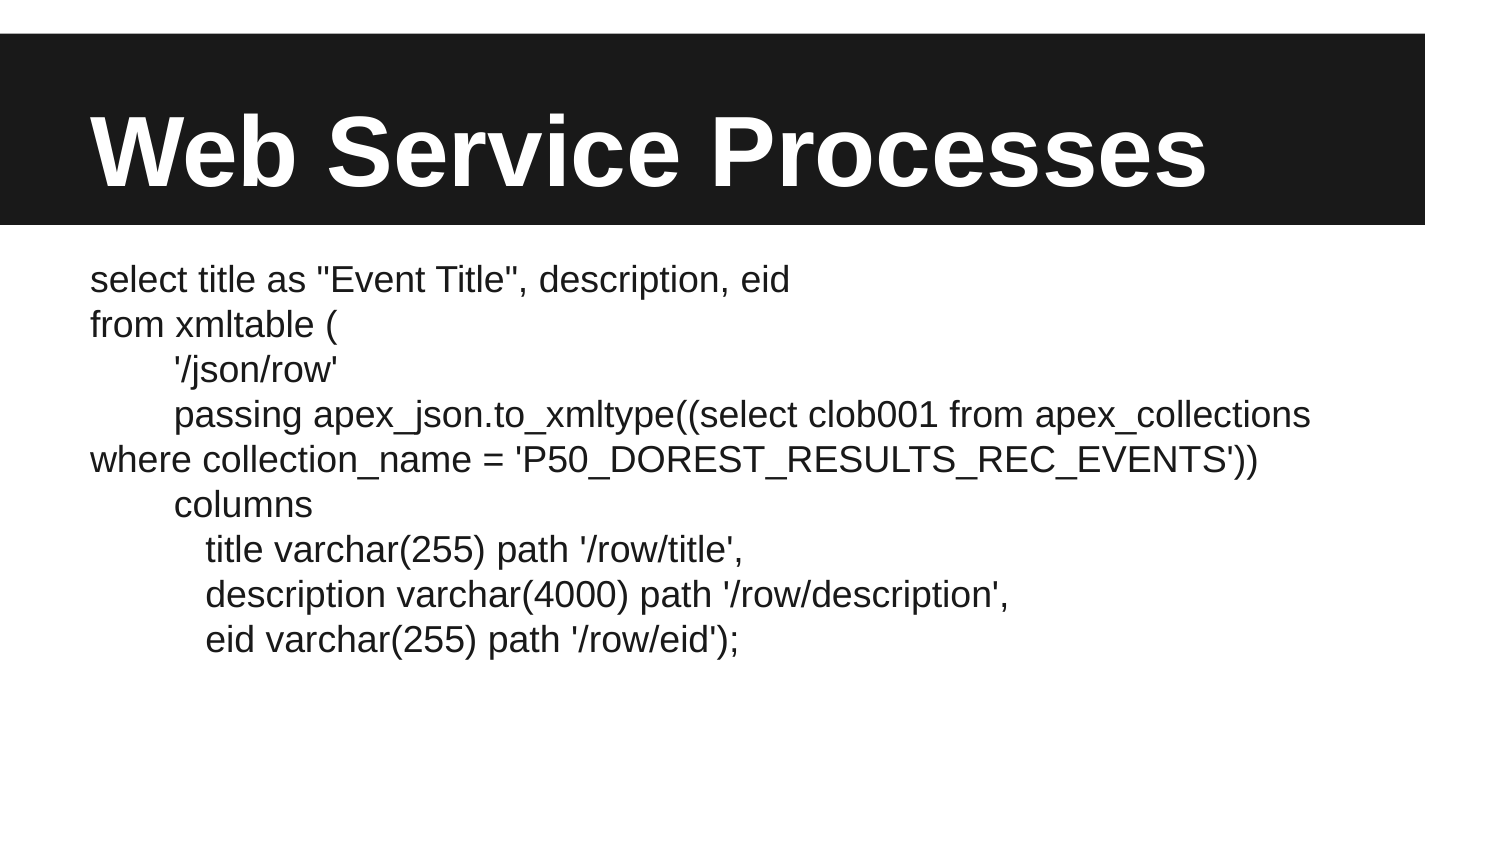

# Web Service Processes
select title as "Event Title", description, eid
from xmltable (
 '/json/row'
 passing apex_json.to_xmltype((select clob001 from apex_collections where collection_name = 'P50_DOREST_RESULTS_REC_EVENTS'))
 columns
 title varchar(255) path '/row/title',
 description varchar(4000) path '/row/description',
 eid varchar(255) path '/row/eid');